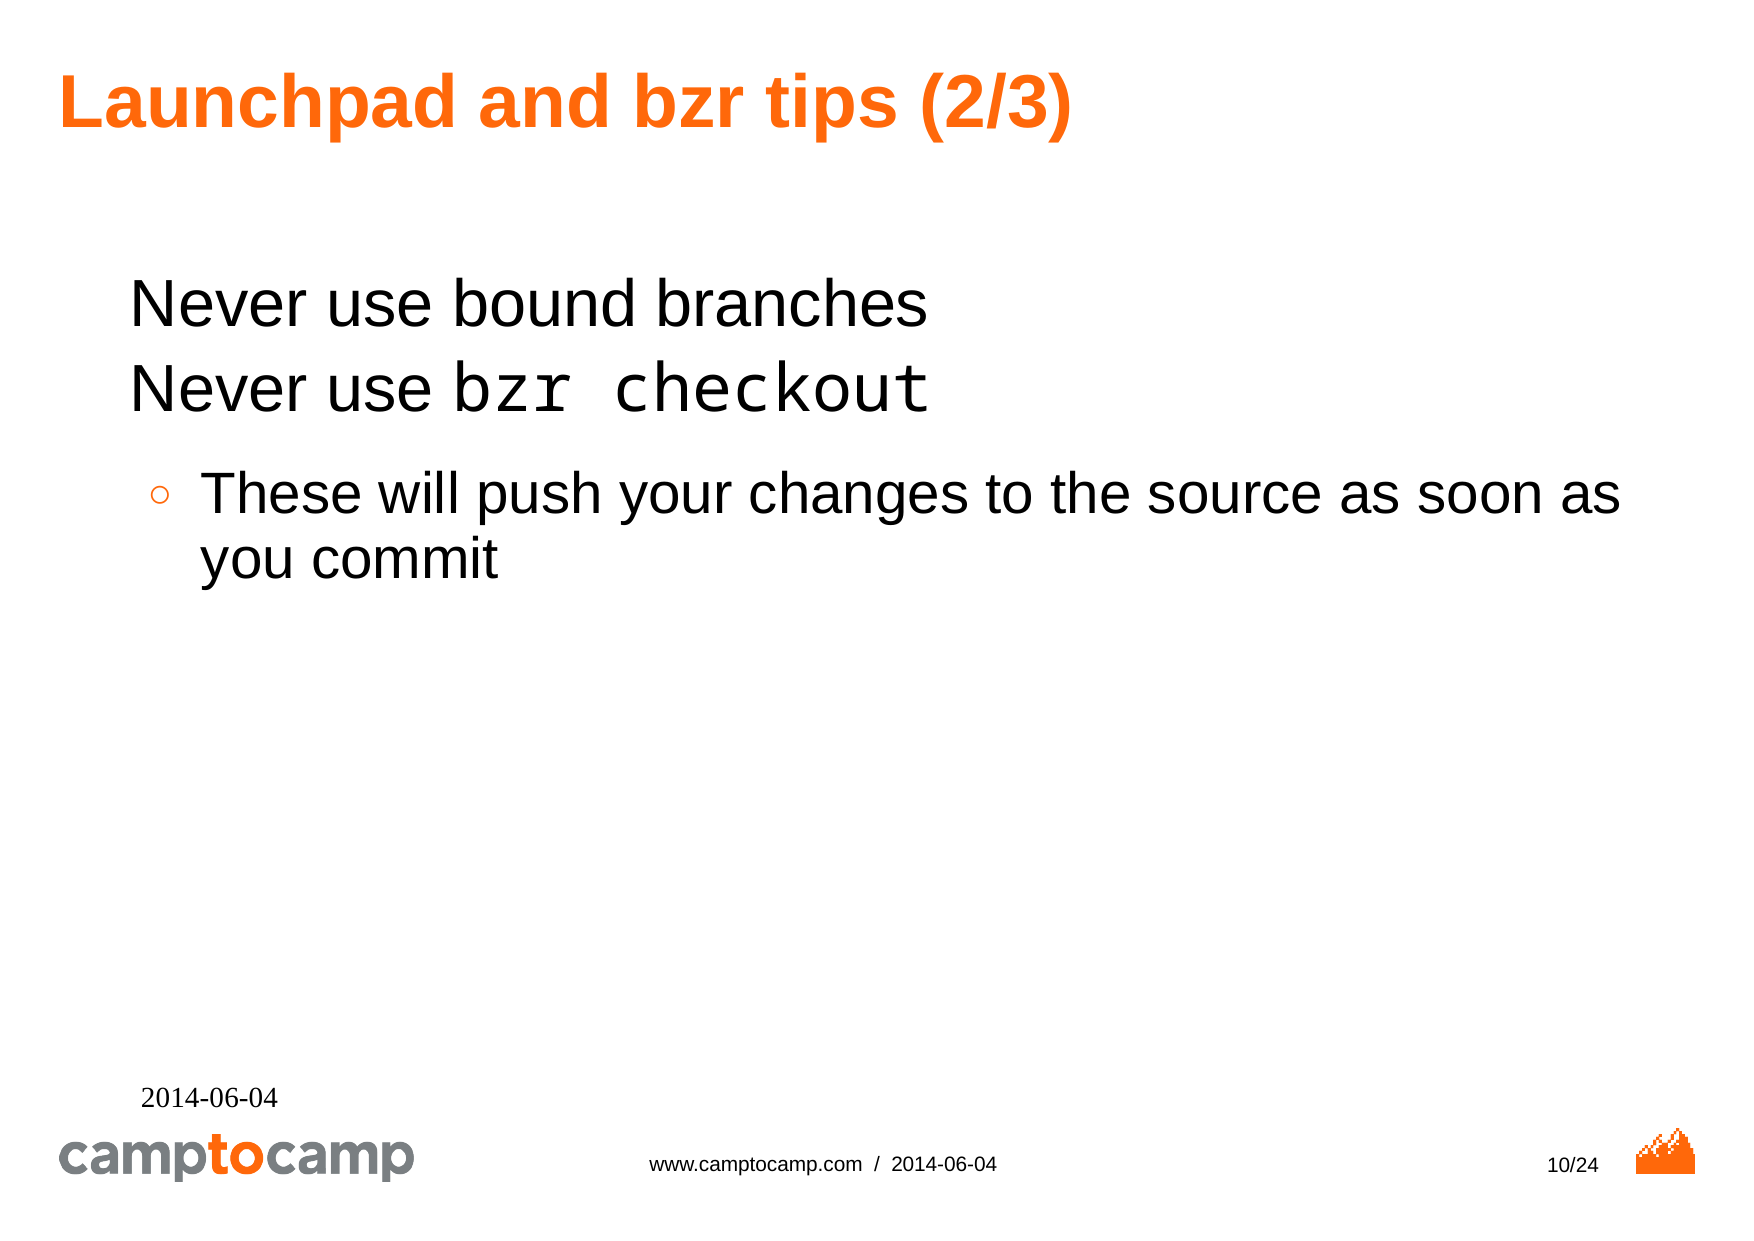

# Launchpad and bzr tips (2/3)
Never use bound branches
Never use bzr checkout
These will push your changes to the source as soon as you commit
2014-06-04